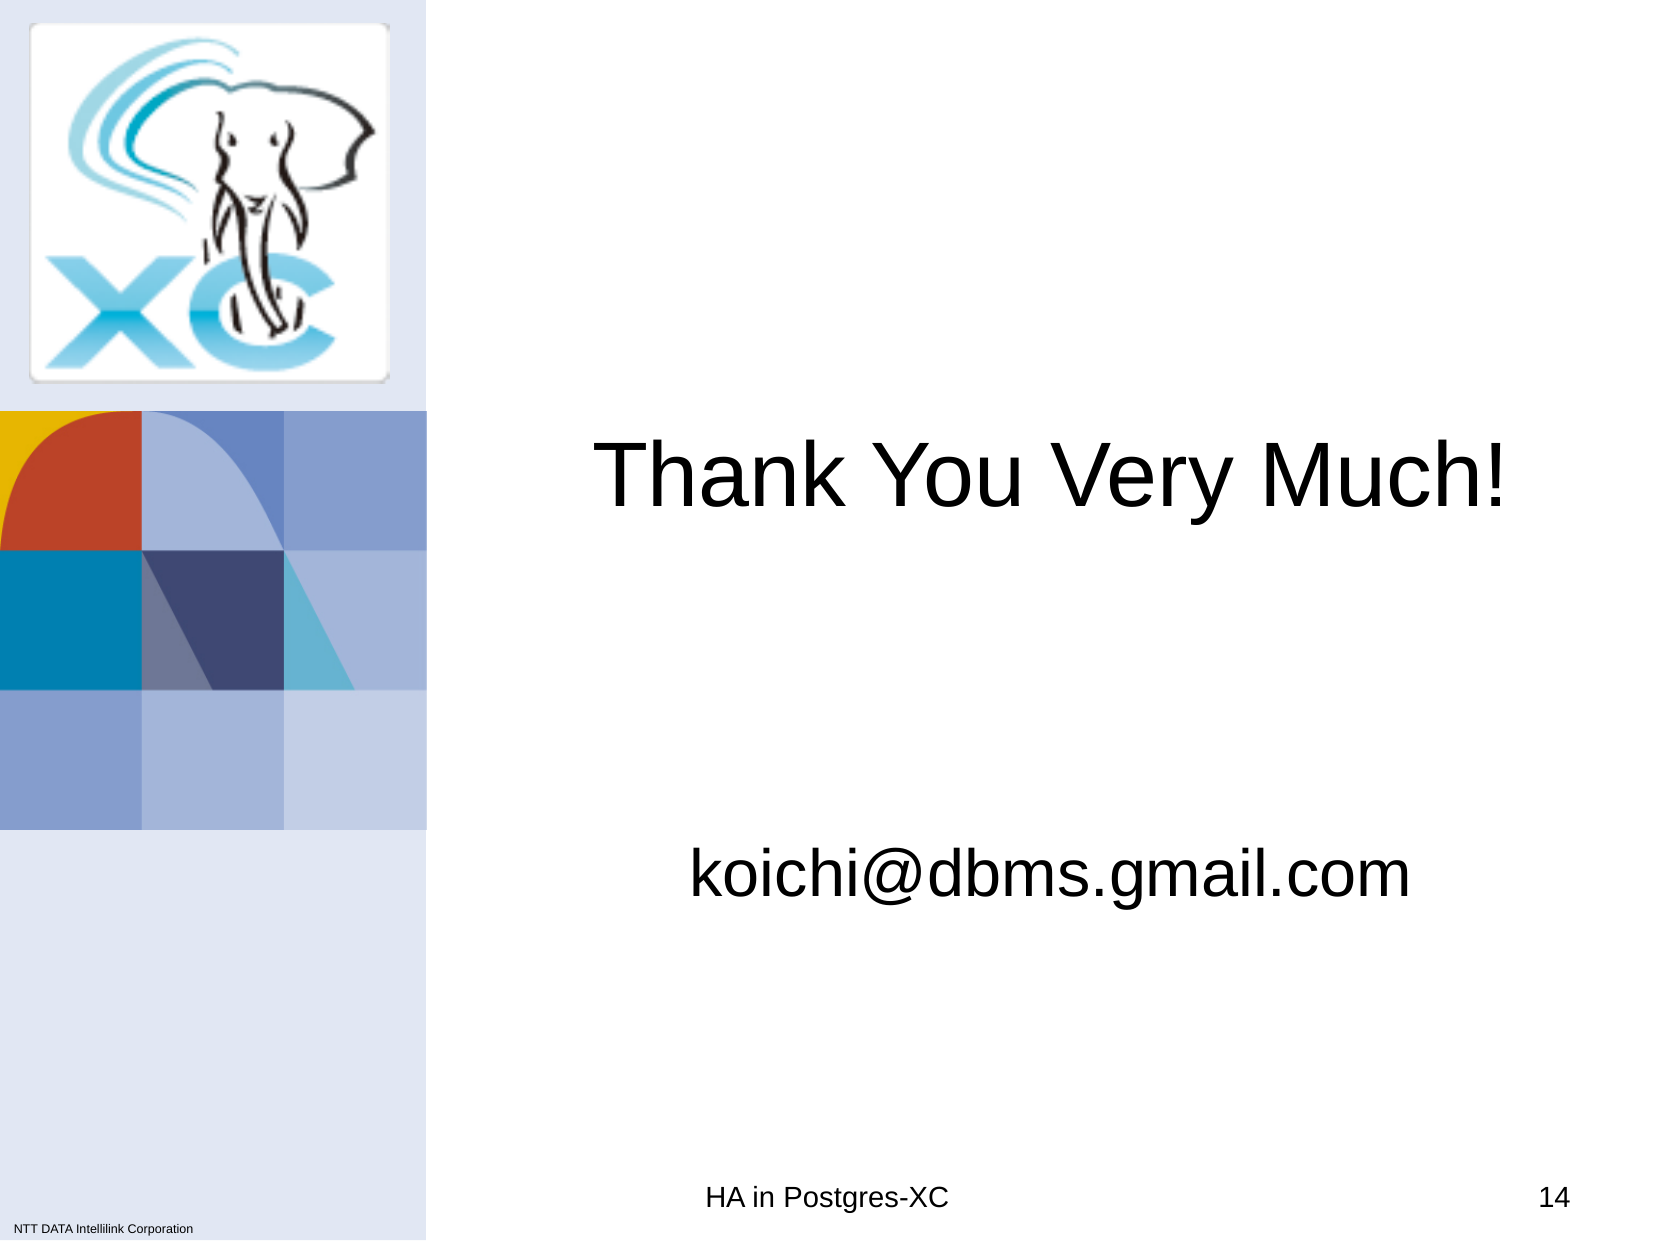

# Thank You Very Much!
koichi@dbms.gmail.com
October 24th, 2012
HA in Postgres-XC
14